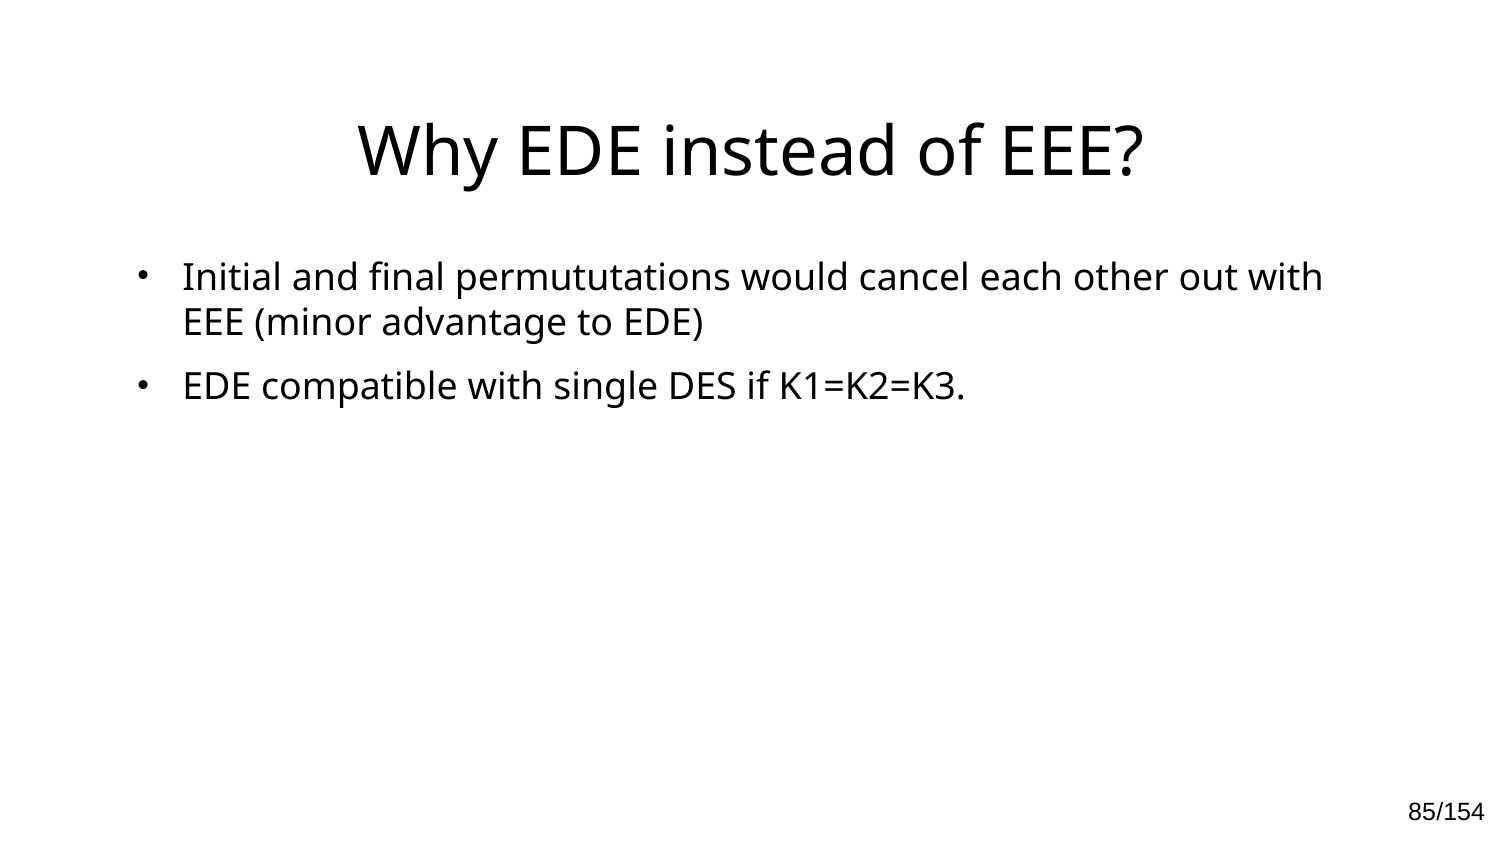

# Why EDE instead of EEE?
Initial and final permututations would cancel each other out with EEE (minor advantage to EDE)
EDE compatible with single DES if K1=K2=K3.